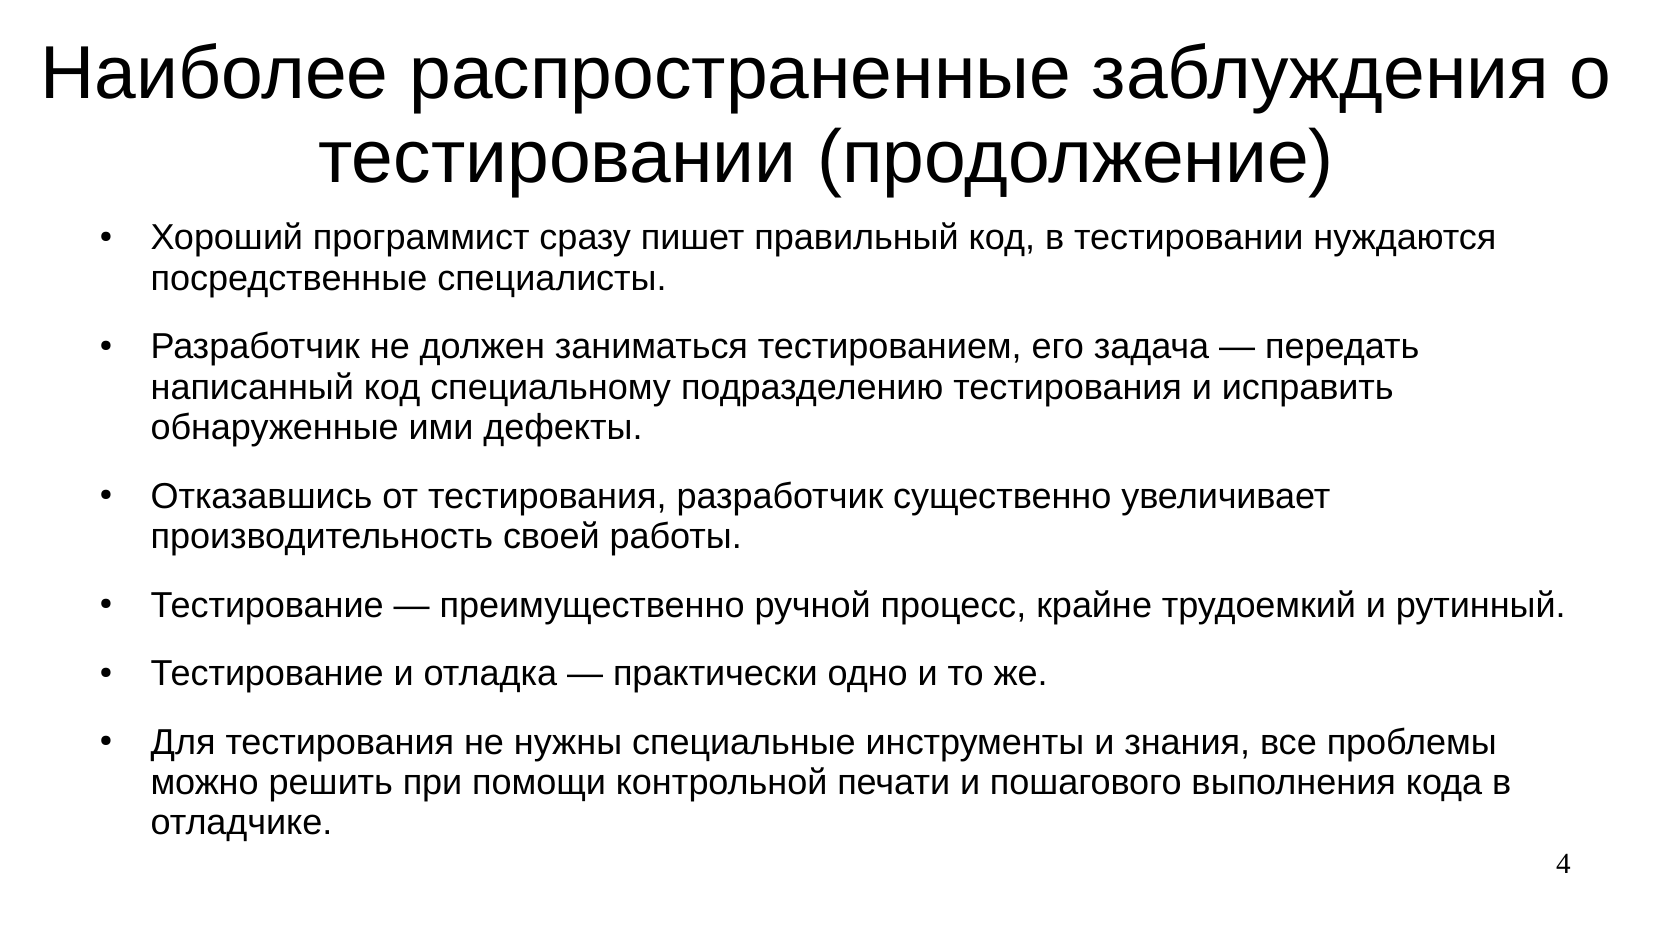

# Наиболее распространенные заблуждения о тестировании (продолжение)
Хороший программист сразу пишет правильный код, в тестировании нуждаются посредственные специалисты.
Разработчик не должен заниматься тестированием, его задача — передать написанный код специальному подразделению тестирования и исправить обнаруженные ими дефекты.
Отказавшись от тестирования, разработчик существенно увеличивает производительность своей работы.
Тестирование — преимущественно ручной процесс, крайне трудоемкий и рутинный.
Тестирование и отладка — практически одно и то же.
Для тестирования не нужны специальные инструменты и знания, все проблемы можно решить при помощи контрольной печати и пошагового выполнения кода в отладчике.
4